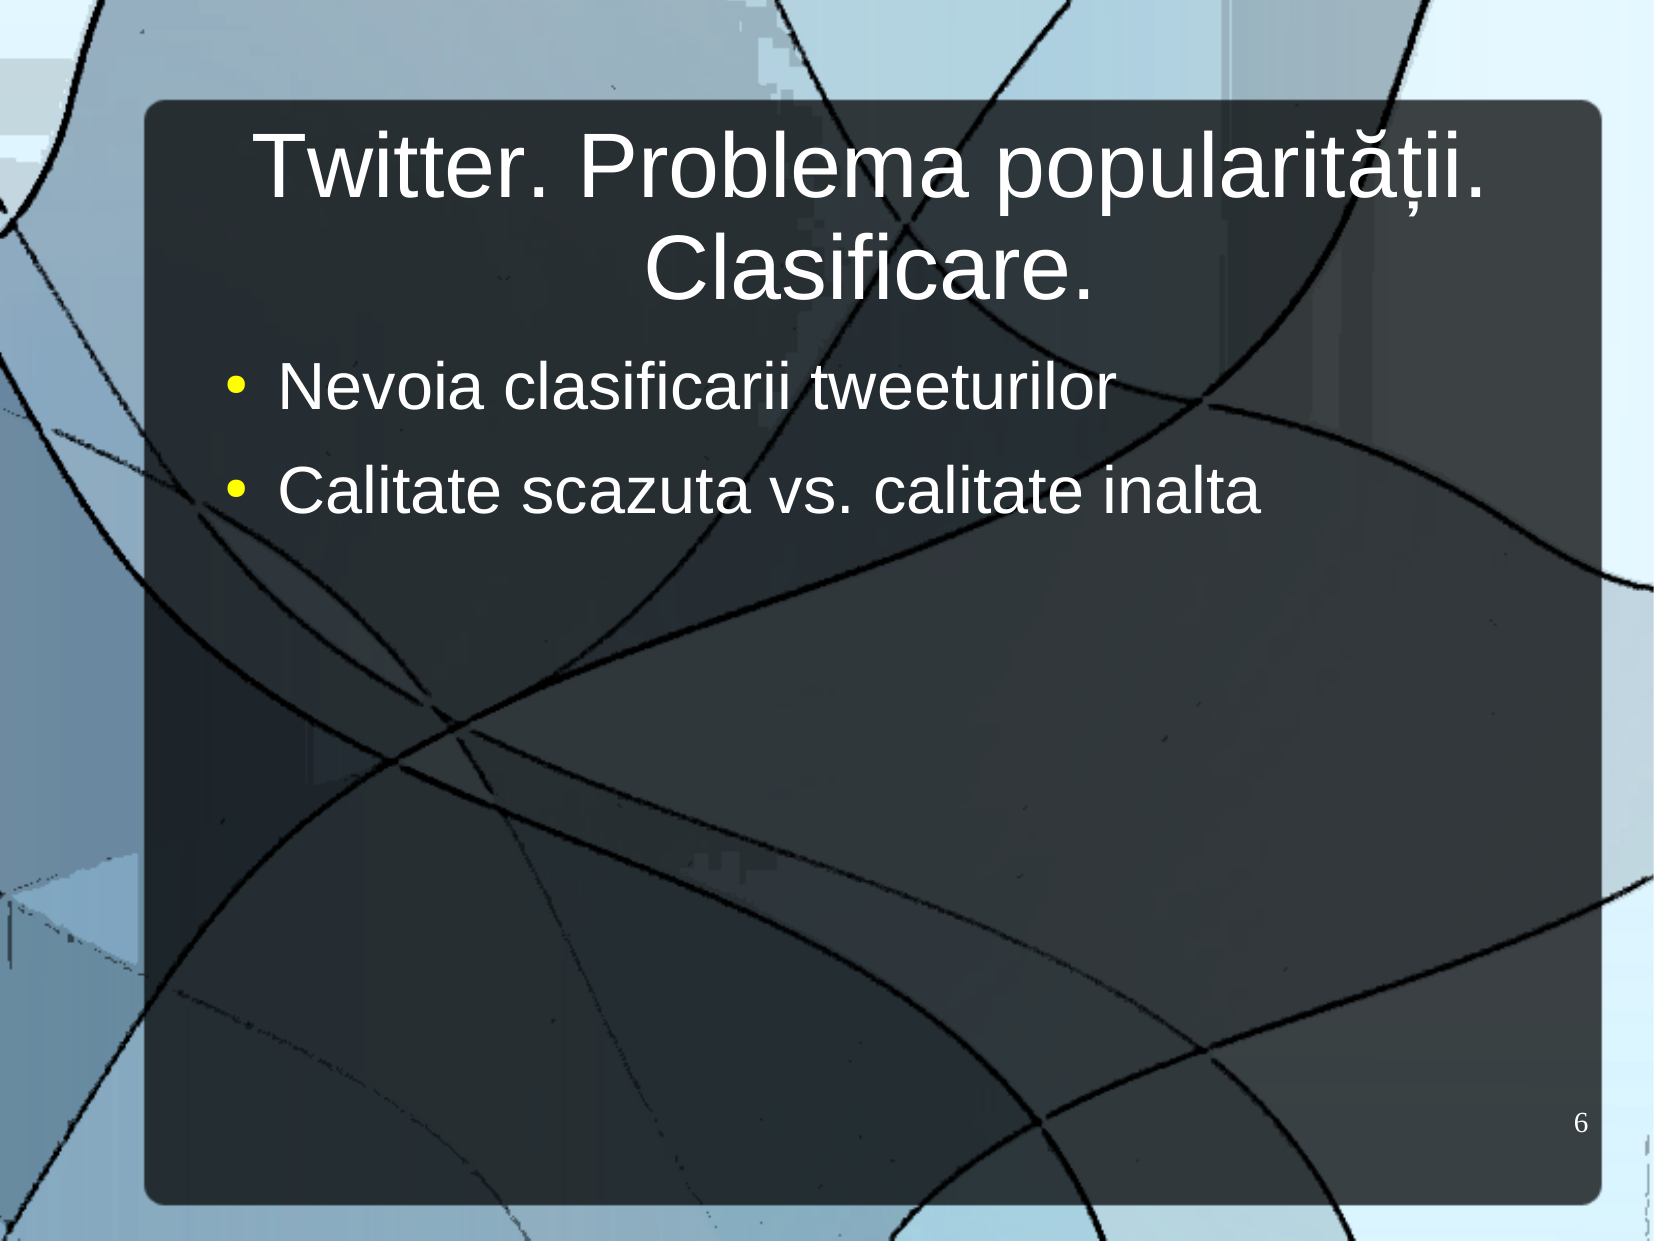

# Twitter. Problema popularității. Clasificare.
Nevoia clasificarii tweeturilor
Calitate scazuta vs. calitate inalta
6